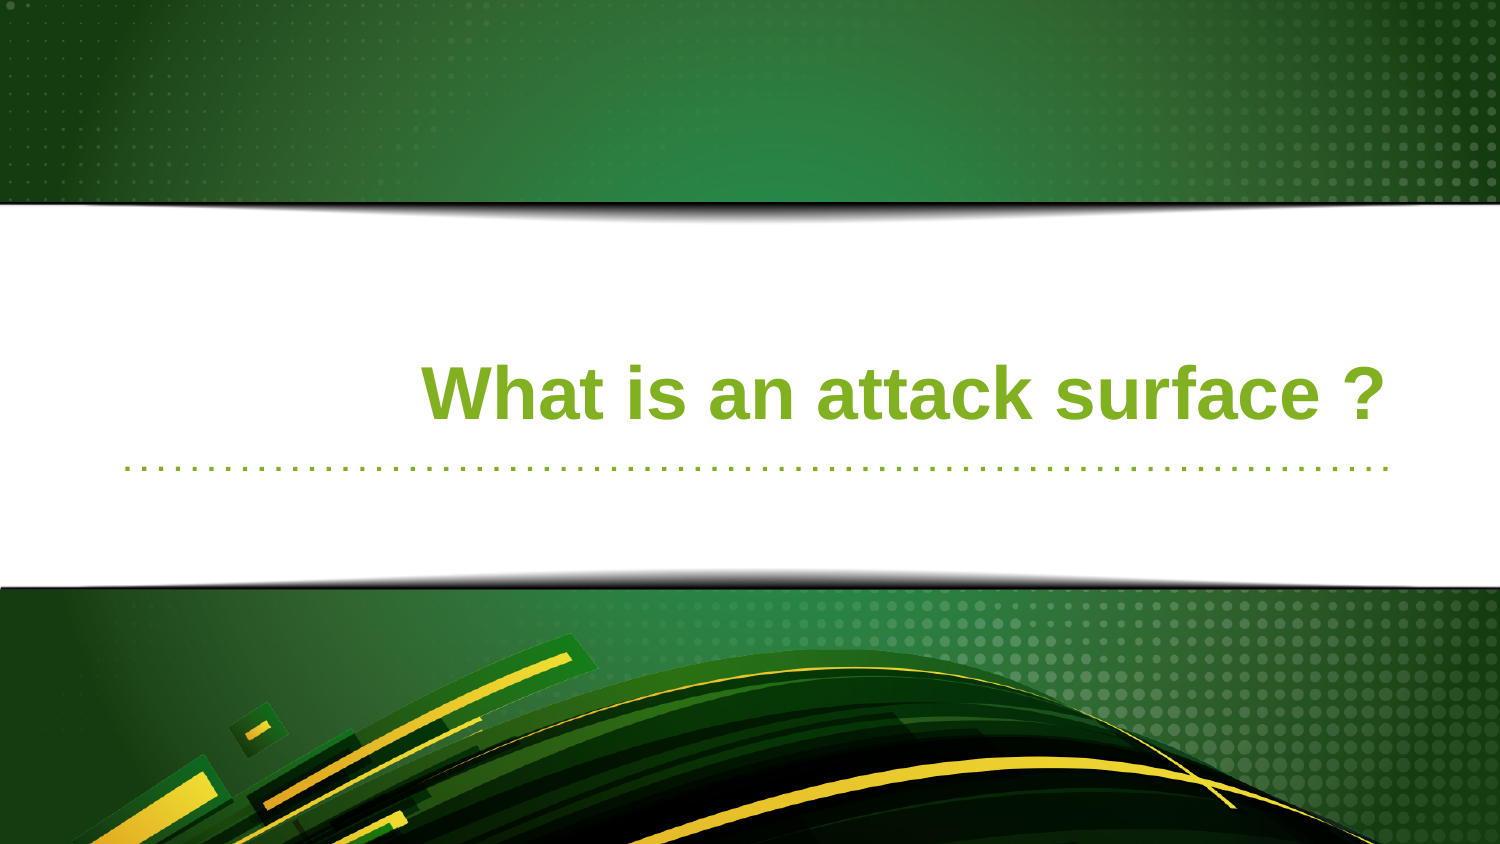

# What is an attack surface ?